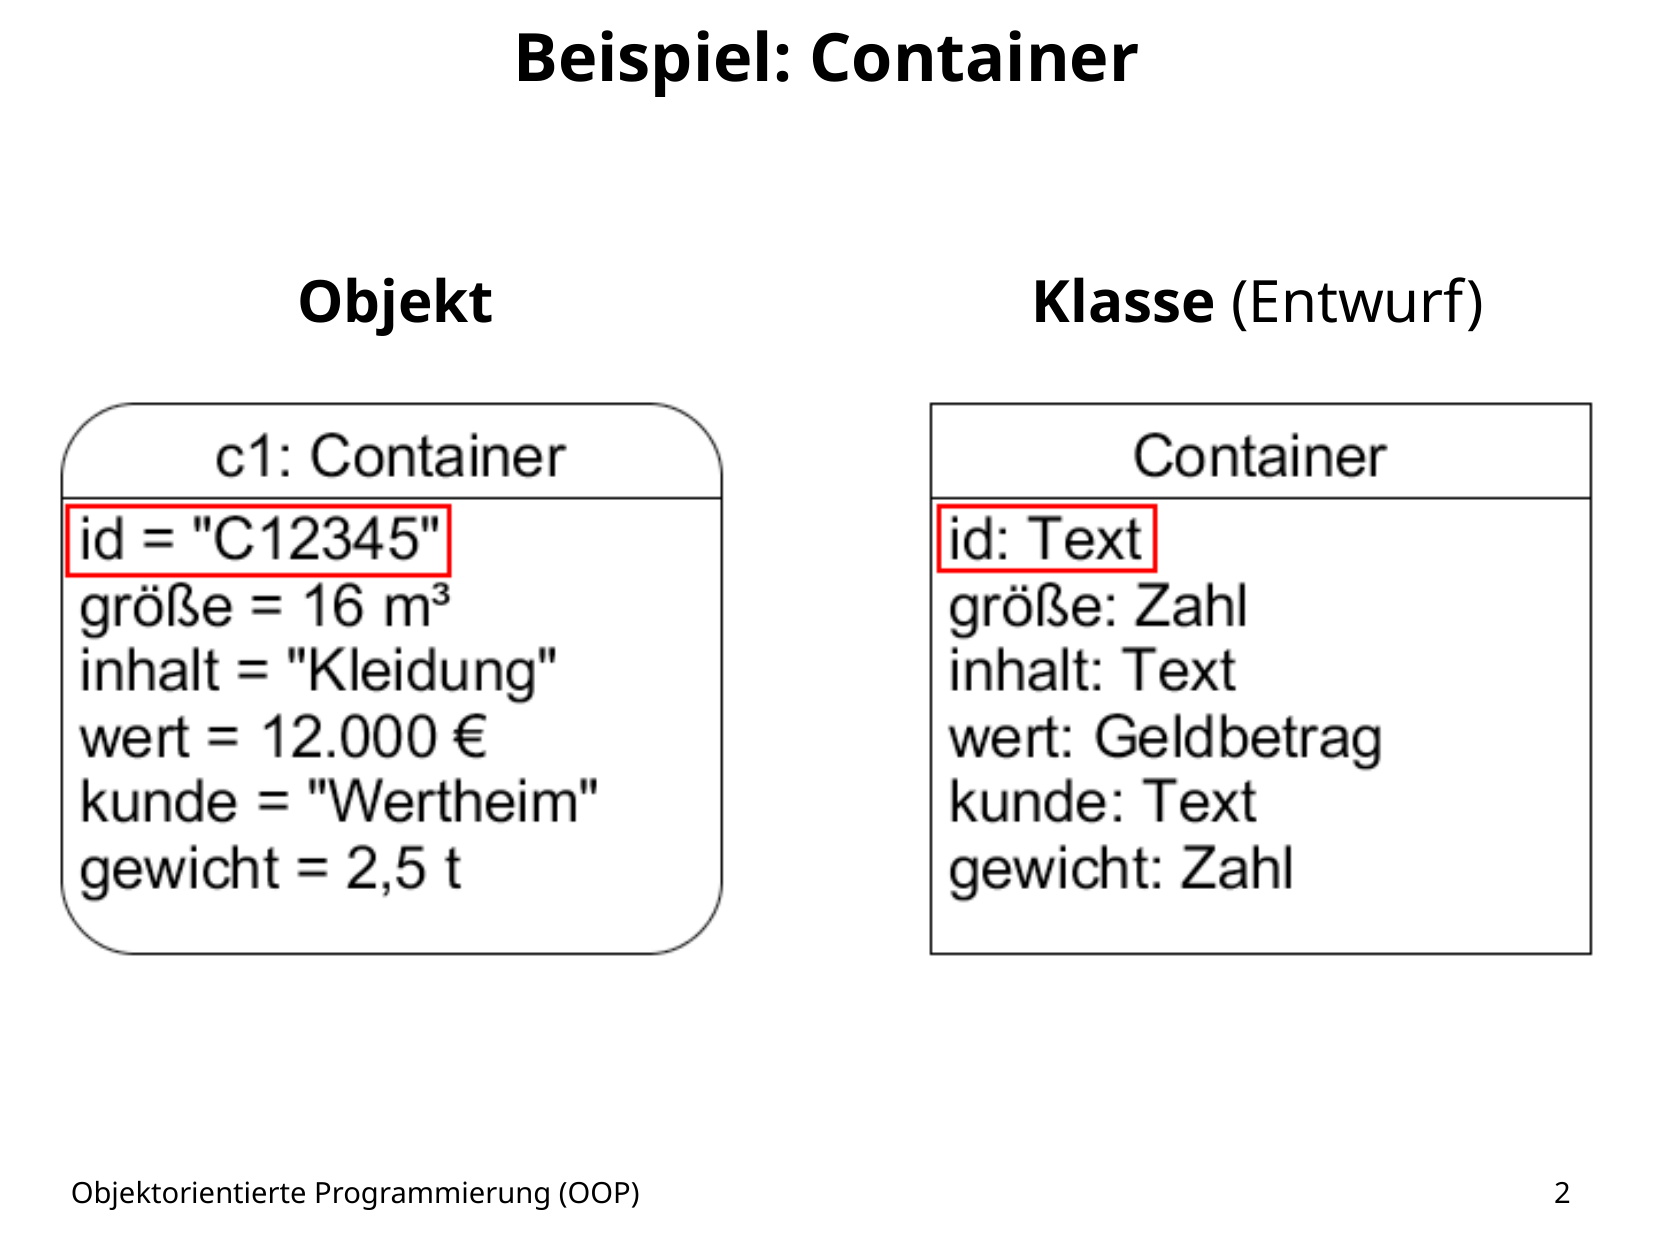

# Beispiel: Container
Objekt
Klasse (Entwurf)
Objektorientierte Programmierung (OOP)
2